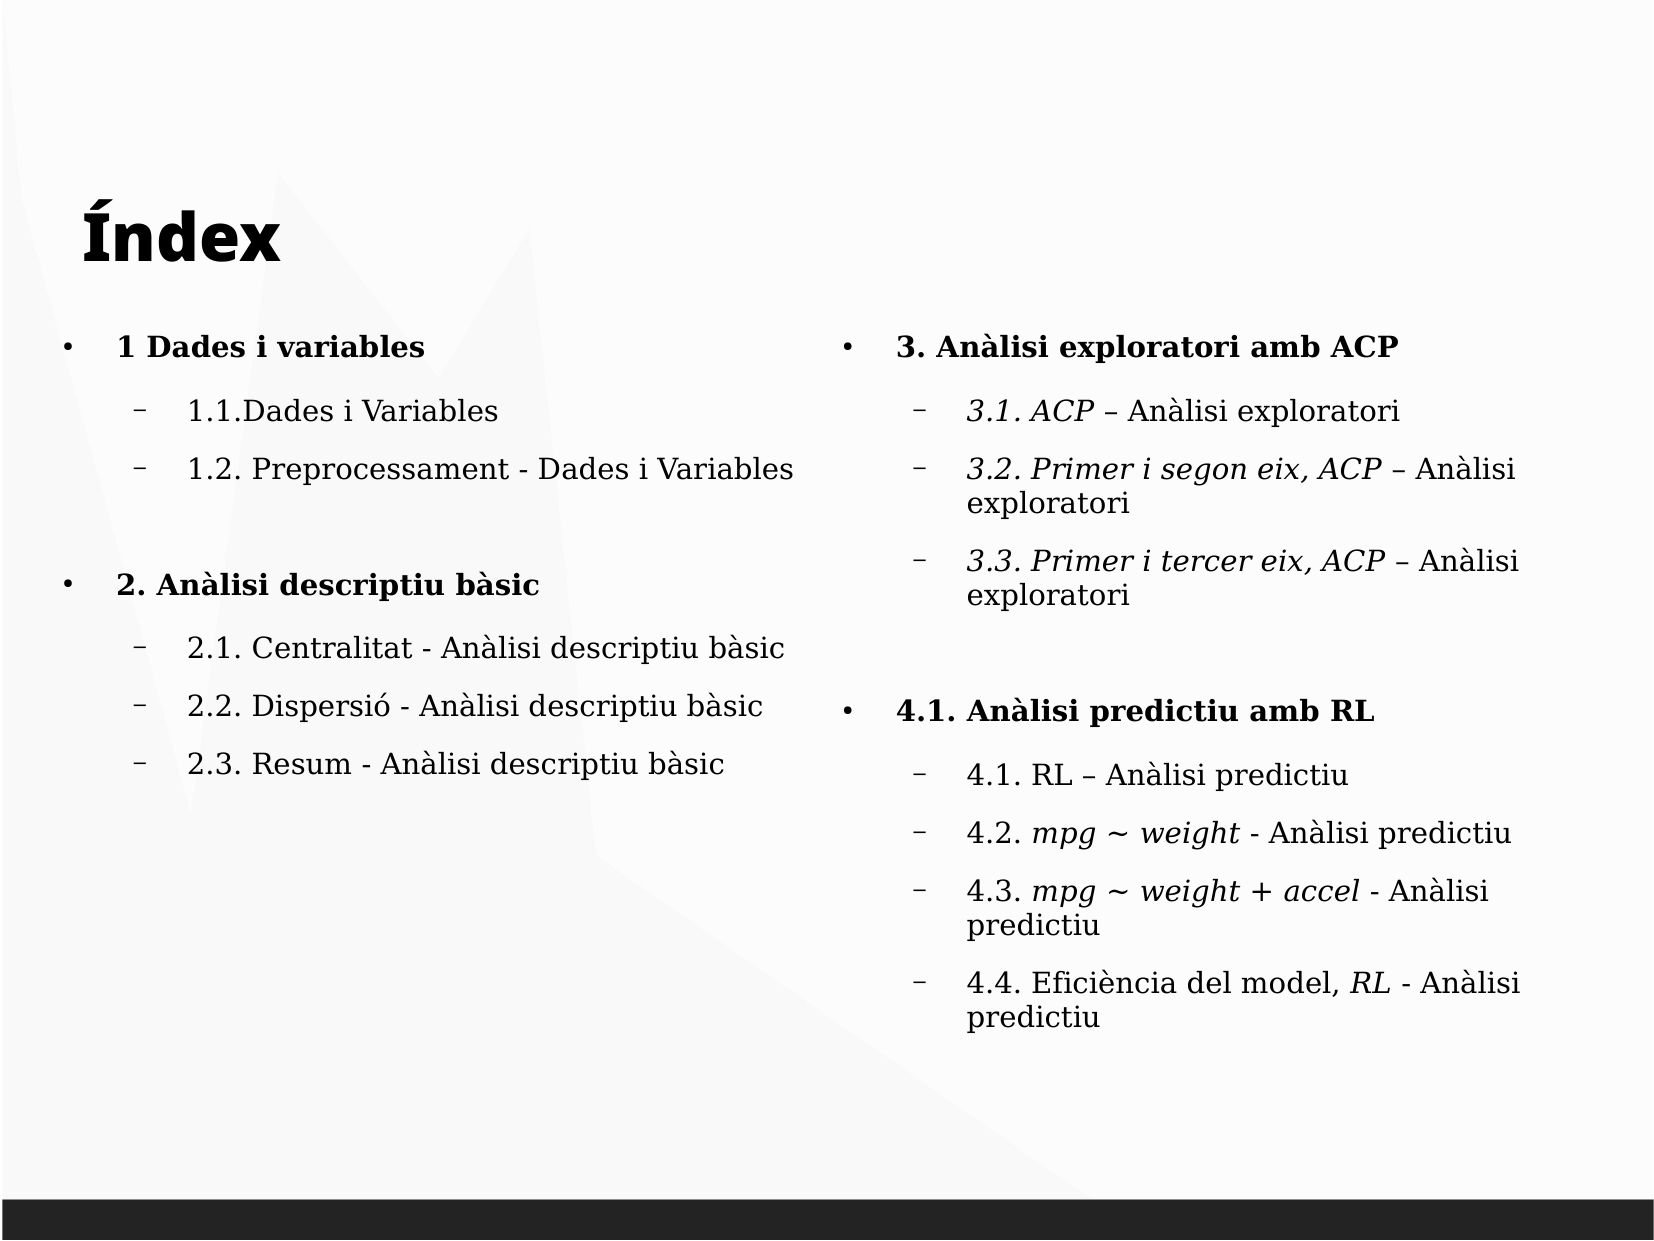

# Índex
1 Dades i variables
1.1.Dades i Variables
1.2. Preprocessament - Dades i Variables
2. Anàlisi descriptiu bàsic
2.1. Centralitat - Anàlisi descriptiu bàsic
2.2. Dispersió - Anàlisi descriptiu bàsic
2.3. Resum - Anàlisi descriptiu bàsic
3. Anàlisi exploratori amb ACP
3.1. ACP – Anàlisi exploratori
3.2. Primer i segon eix, ACP – Anàlisi exploratori
3.3. Primer i tercer eix, ACP – Anàlisi exploratori
4.1. Anàlisi predictiu amb RL
4.1. RL – Anàlisi predictiu
4.2. mpg ~ weight - Anàlisi predictiu
4.3. mpg ~ weight + accel - Anàlisi predictiu
4.4. Eficiència del model, RL - Anàlisi predictiu